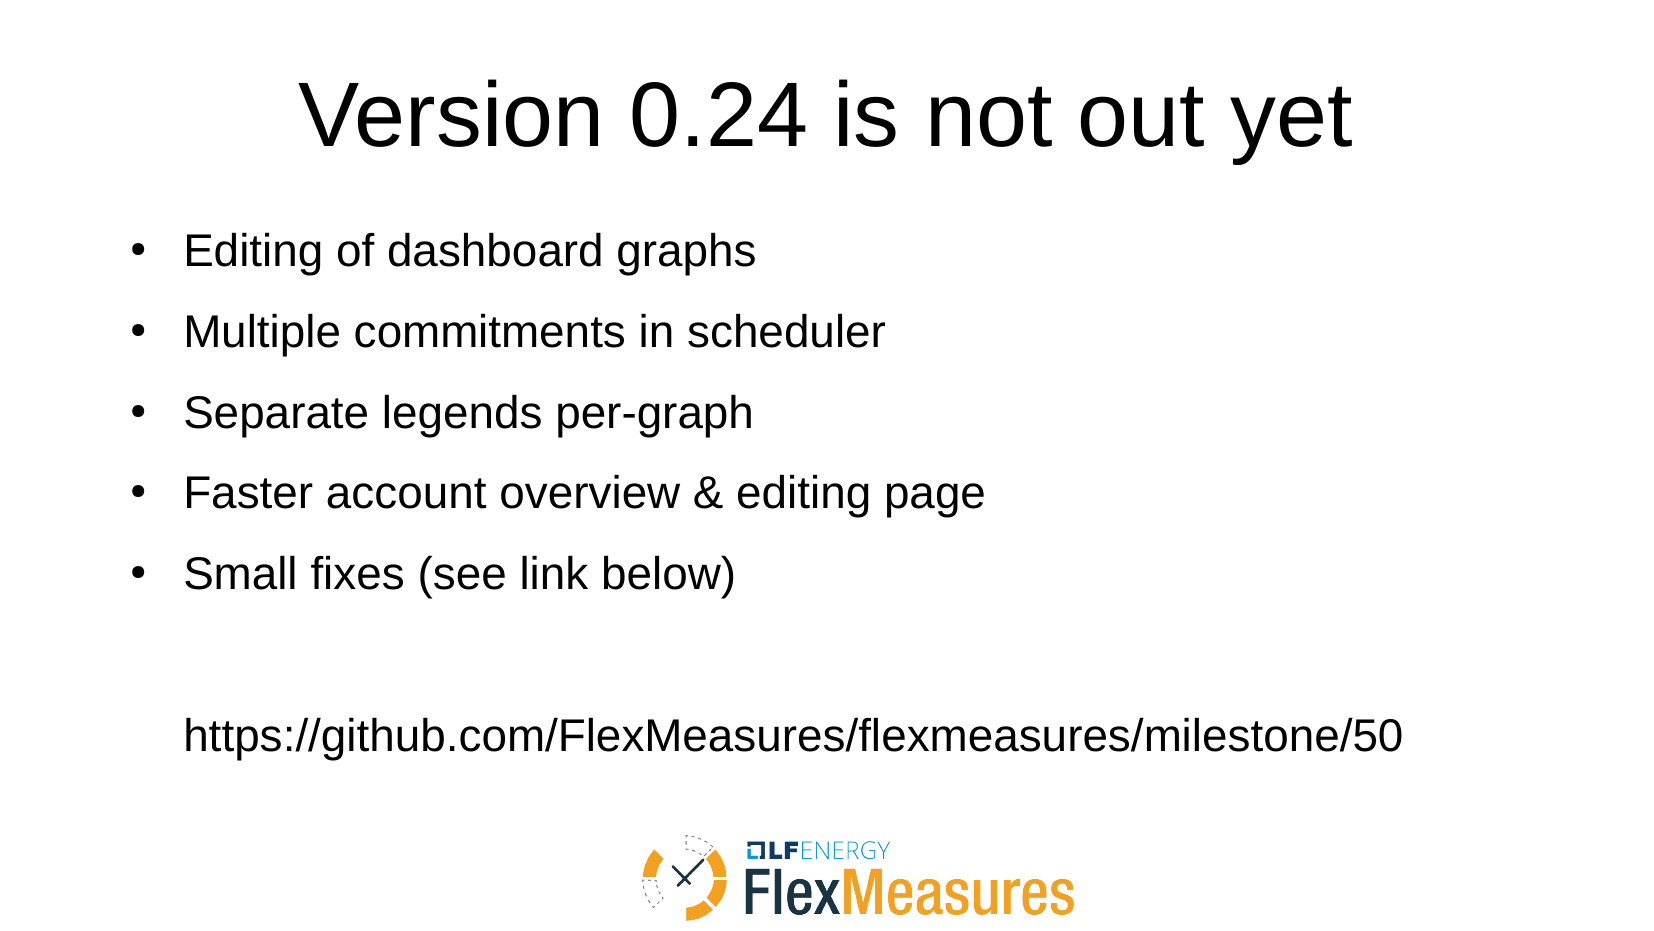

# Version 0.24 is not out yet
Editing of dashboard graphs
Multiple commitments in scheduler
Separate legends per-graph
Faster account overview & editing page
Small fixes (see link below)
https://github.com/FlexMeasures/flexmeasures/milestone/50